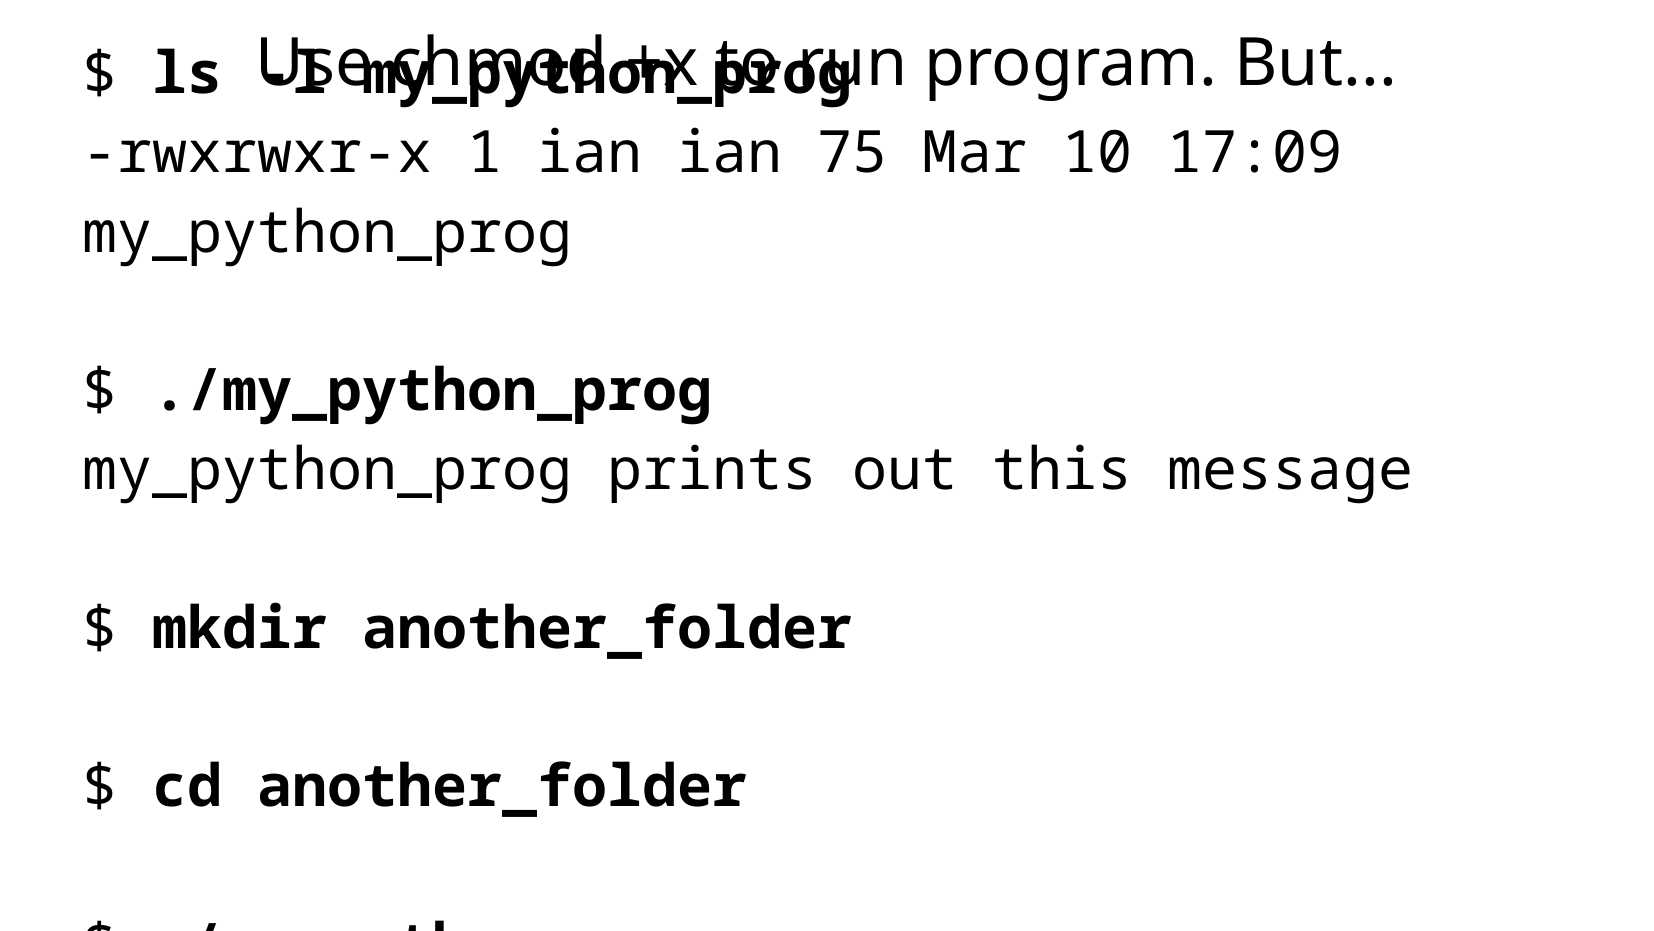

$ chmod +x my_python_prog
$ ls -l my_python_prog
-rwxrwxr-x 1 ian ian 75 Mar 10 17:09 my_python_prog
$ ./my_python_prog
my_python_prog prints out this message
$ mkdir another_folder
$ cd another_folder
$ ./my_python_prog
bash: ./my_python_prog: No such file or directory
# Use chmod +x to run program. But...